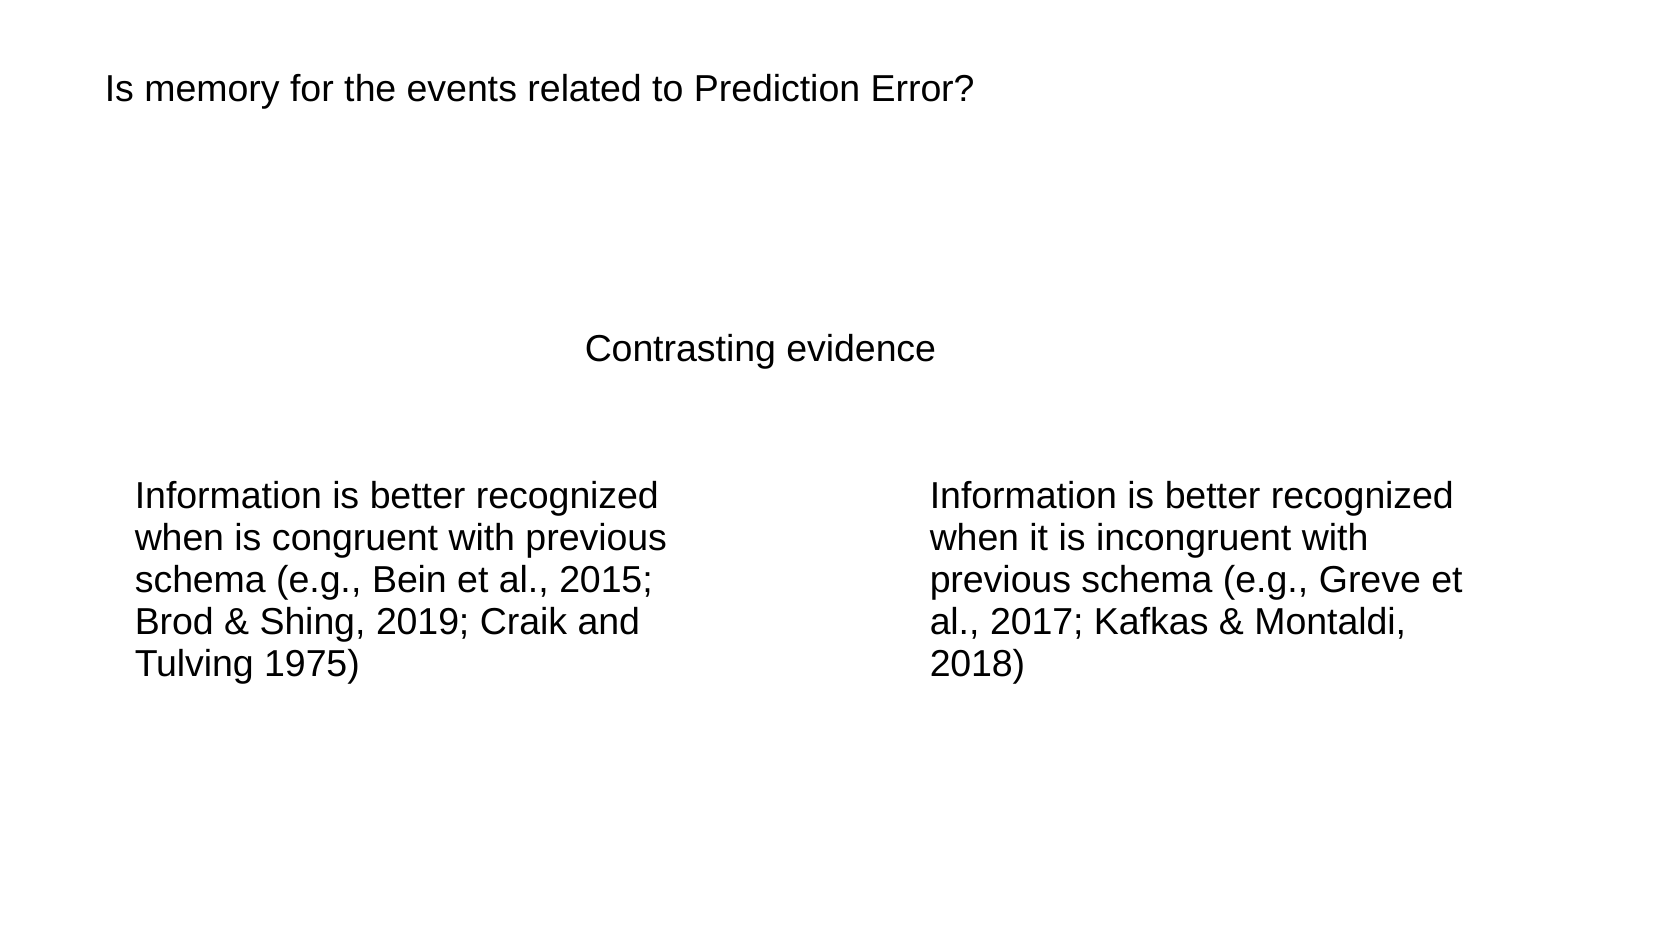

Is memory for the events related to Prediction Error?
Contrasting evidence
Information is better recognized when is congruent with previous schema (e.g., Bein et al., 2015; Brod & Shing, 2019; Craik and Tulving 1975)
Information is better recognized when it is incongruent with previous schema (e.g., Greve et al., 2017; Kafkas & Montaldi, 2018)